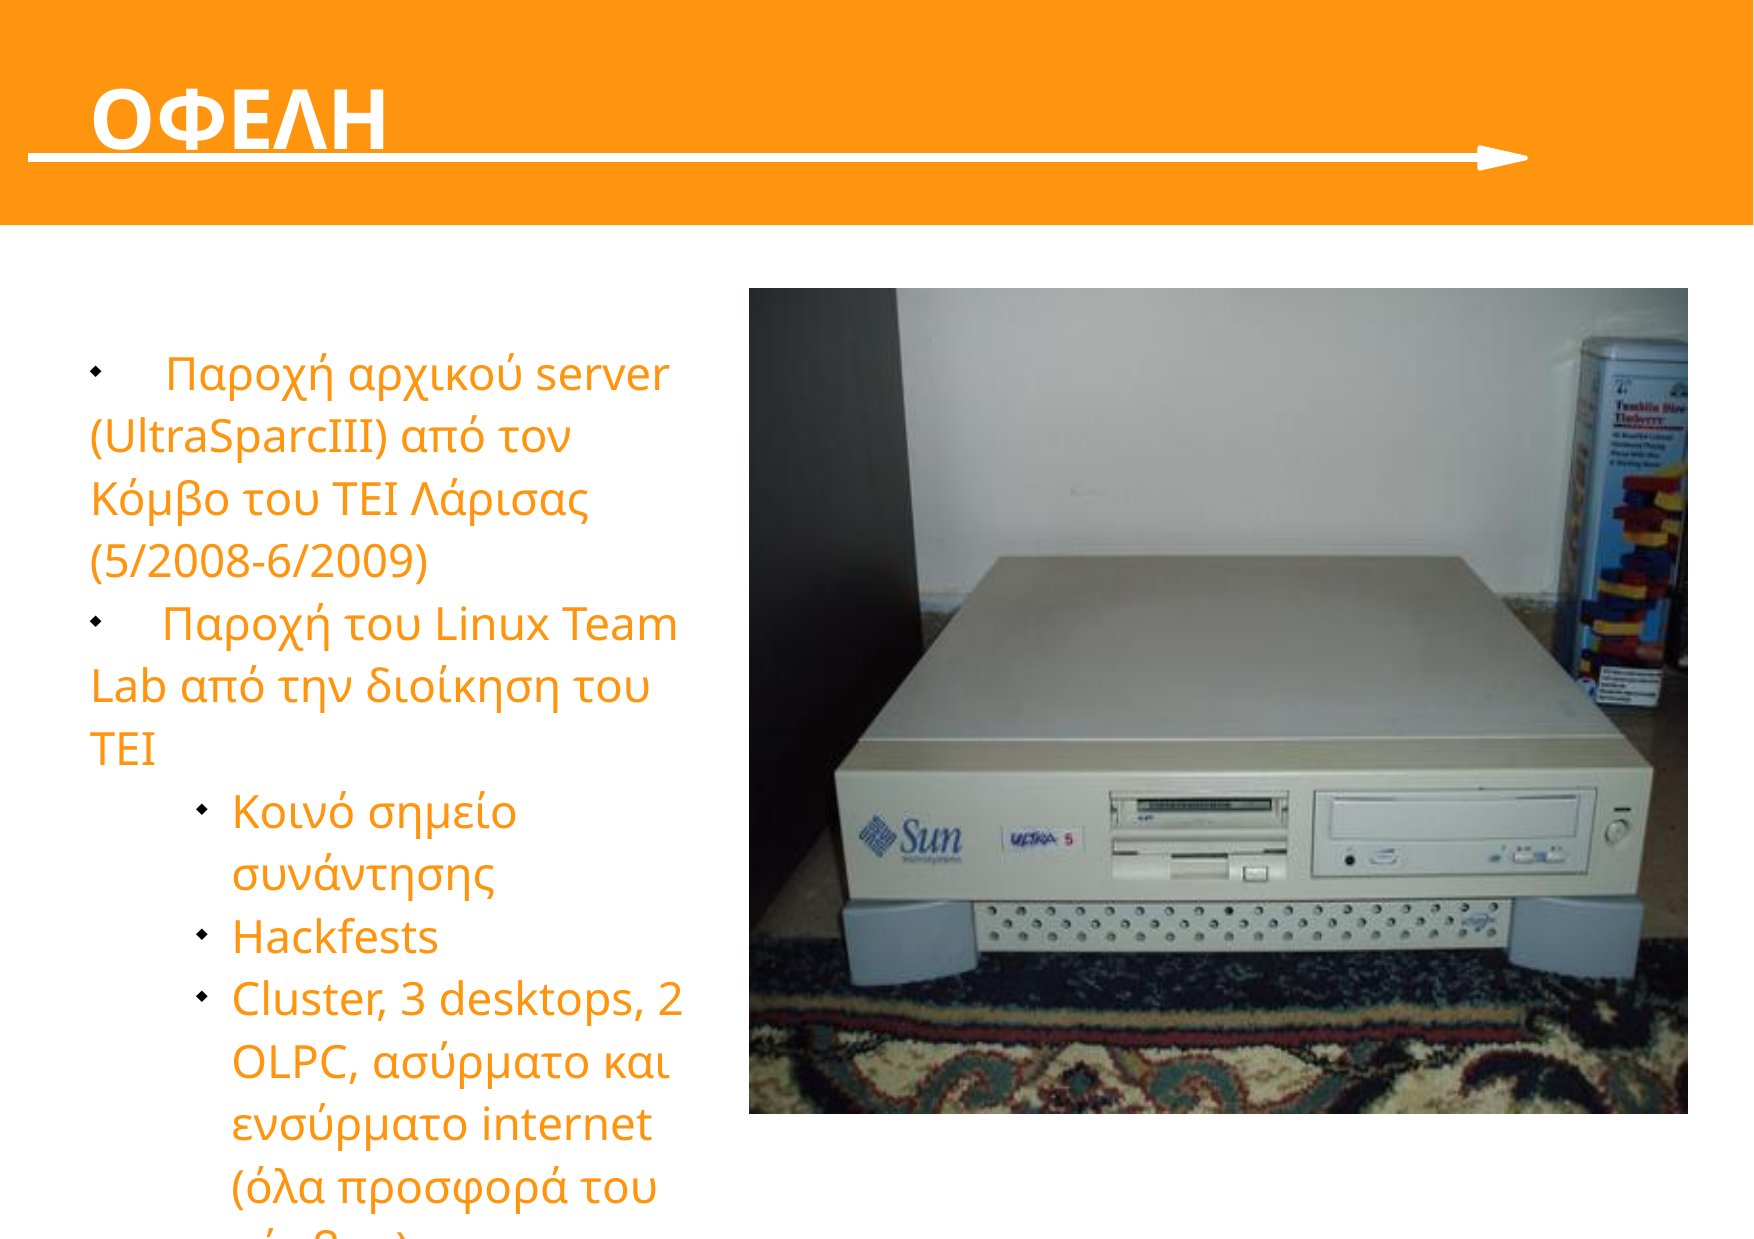

ΟΦΕΛΗ
	Παροχή αρχικού server (UltraSparcIII) από τον Κόμβο του ΤΕΙ Λάρισας (5/2008-6/2009)
 Παροχή του Linux Team Lab από την διοίκηση του ΤΕΙ
Κοινό σημείο συνάντησης
Hackfests
Cluster, 3 desktops, 2 OLPC, ασύρματο και ενσύρματο internet (όλα προσφορά του κόμβου)
 	Παροχή νέου server (Sun Enterprise e450)